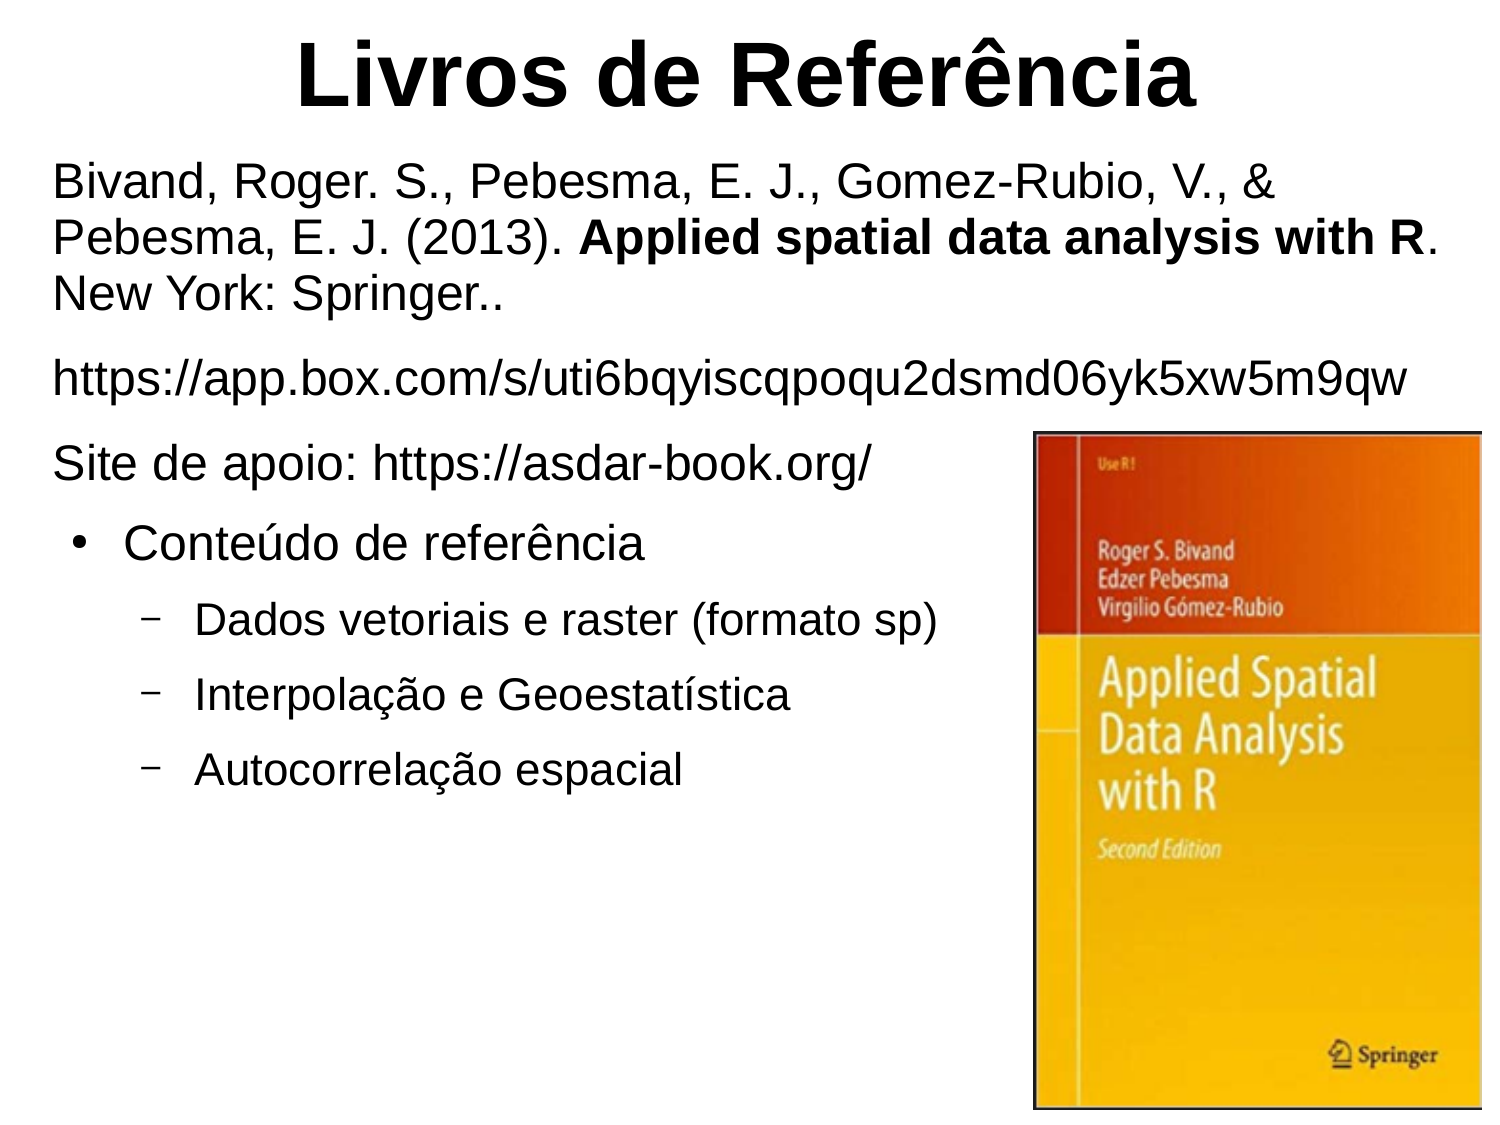

# Livros de Referência
Bivand, Roger. S., Pebesma, E. J., Gomez-Rubio, V., & Pebesma, E. J. (2013). Applied spatial data analysis with R. New York: Springer..
https://app.box.com/s/uti6bqyiscqpoqu2dsmd06yk5xw5m9qw
Site de apoio: https://asdar-book.org/
Conteúdo de referência
Dados vetoriais e raster (formato sp)
Interpolação e Geoestatística
Autocorrelação espacial